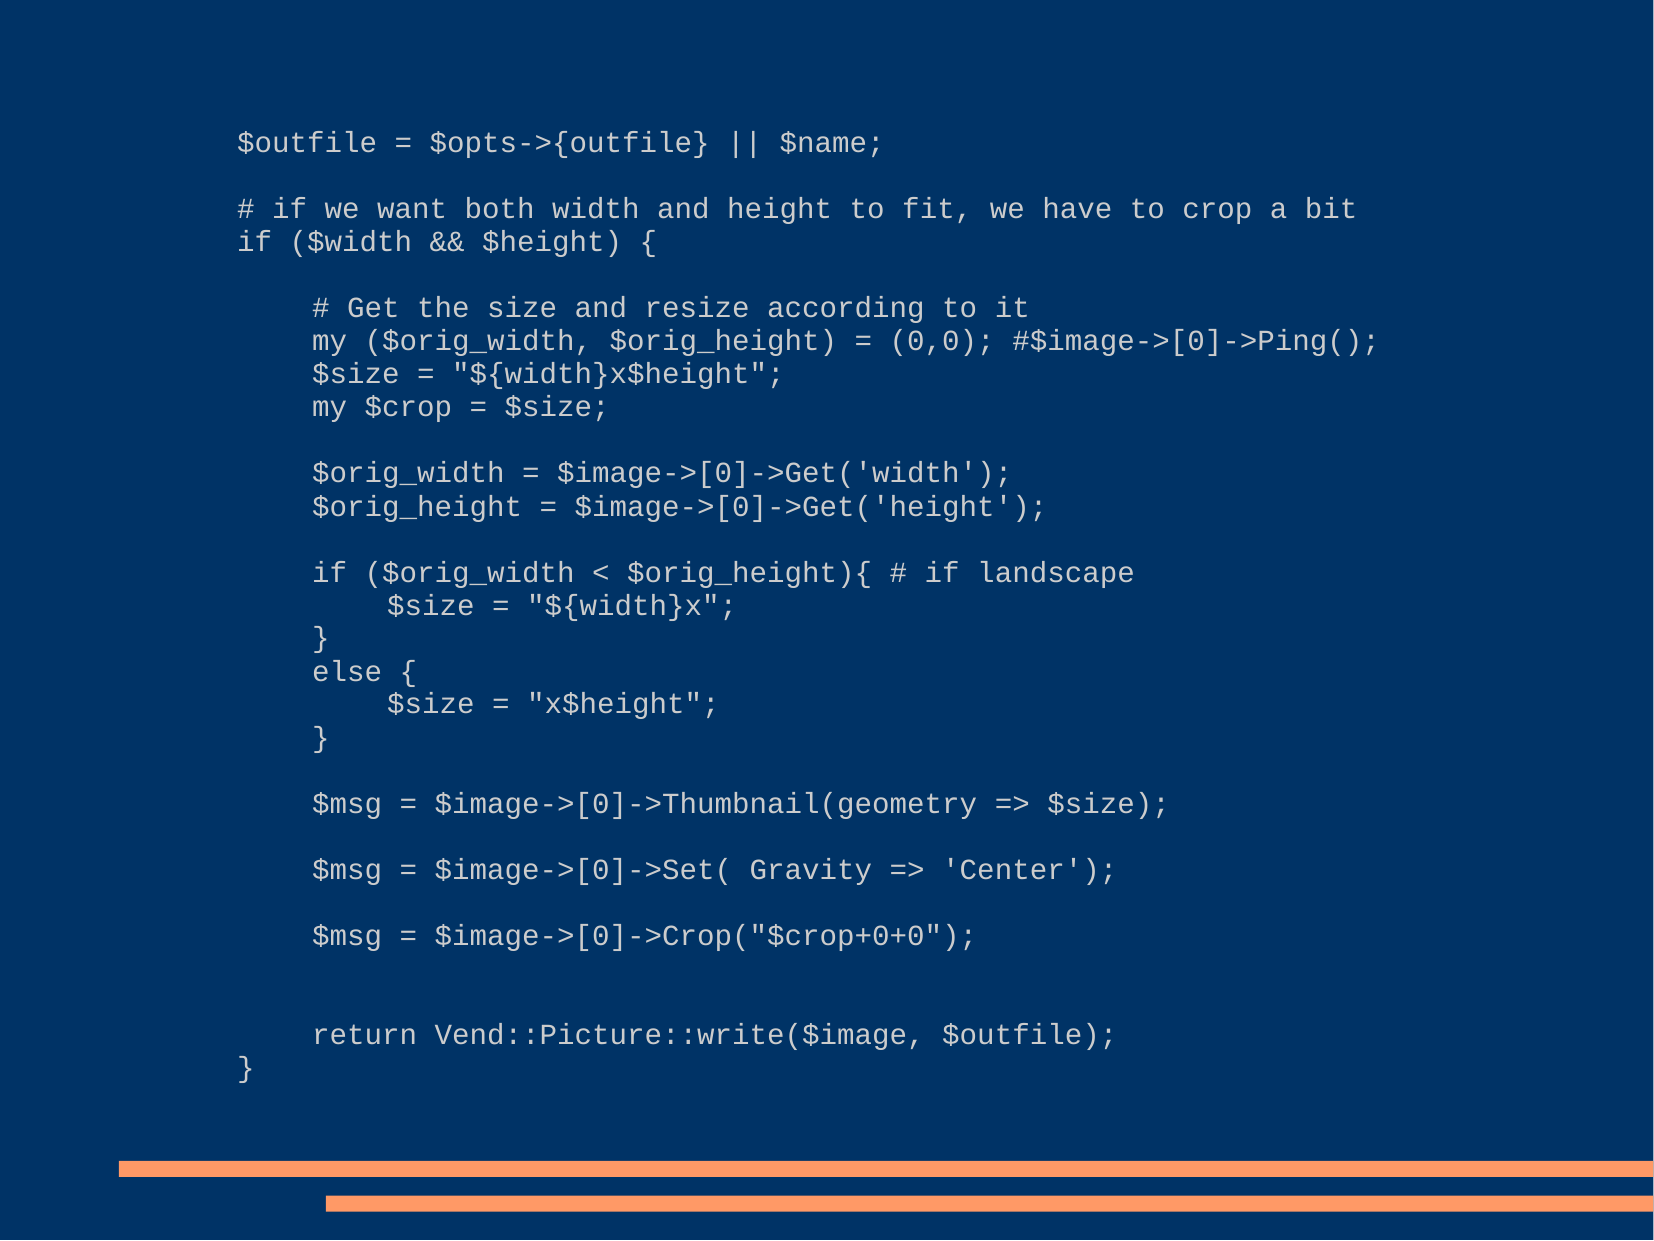

$outfile = $opts->{outfile} || $name;
	# if we want both width and height to fit, we have to crop a bit
	if ($width && $height) {
		# Get the size and resize according to it
		my ($orig_width, $orig_height) = (0,0); #$image->[0]->Ping();
		$size = "${width}x$height";
		my $crop = $size;
		$orig_width = $image->[0]->Get('width');
		$orig_height = $image->[0]->Get('height');
		if ($orig_width < $orig_height){ # if landscape
			$size = "${width}x";
		}
		else {
			$size = "x$height";
		}
		$msg = $image->[0]->Thumbnail(geometry => $size);
		$msg = $image->[0]->Set( Gravity => 'Center');
		$msg = $image->[0]->Crop("$crop+0+0");
		return Vend::Picture::write($image, $outfile);
	}